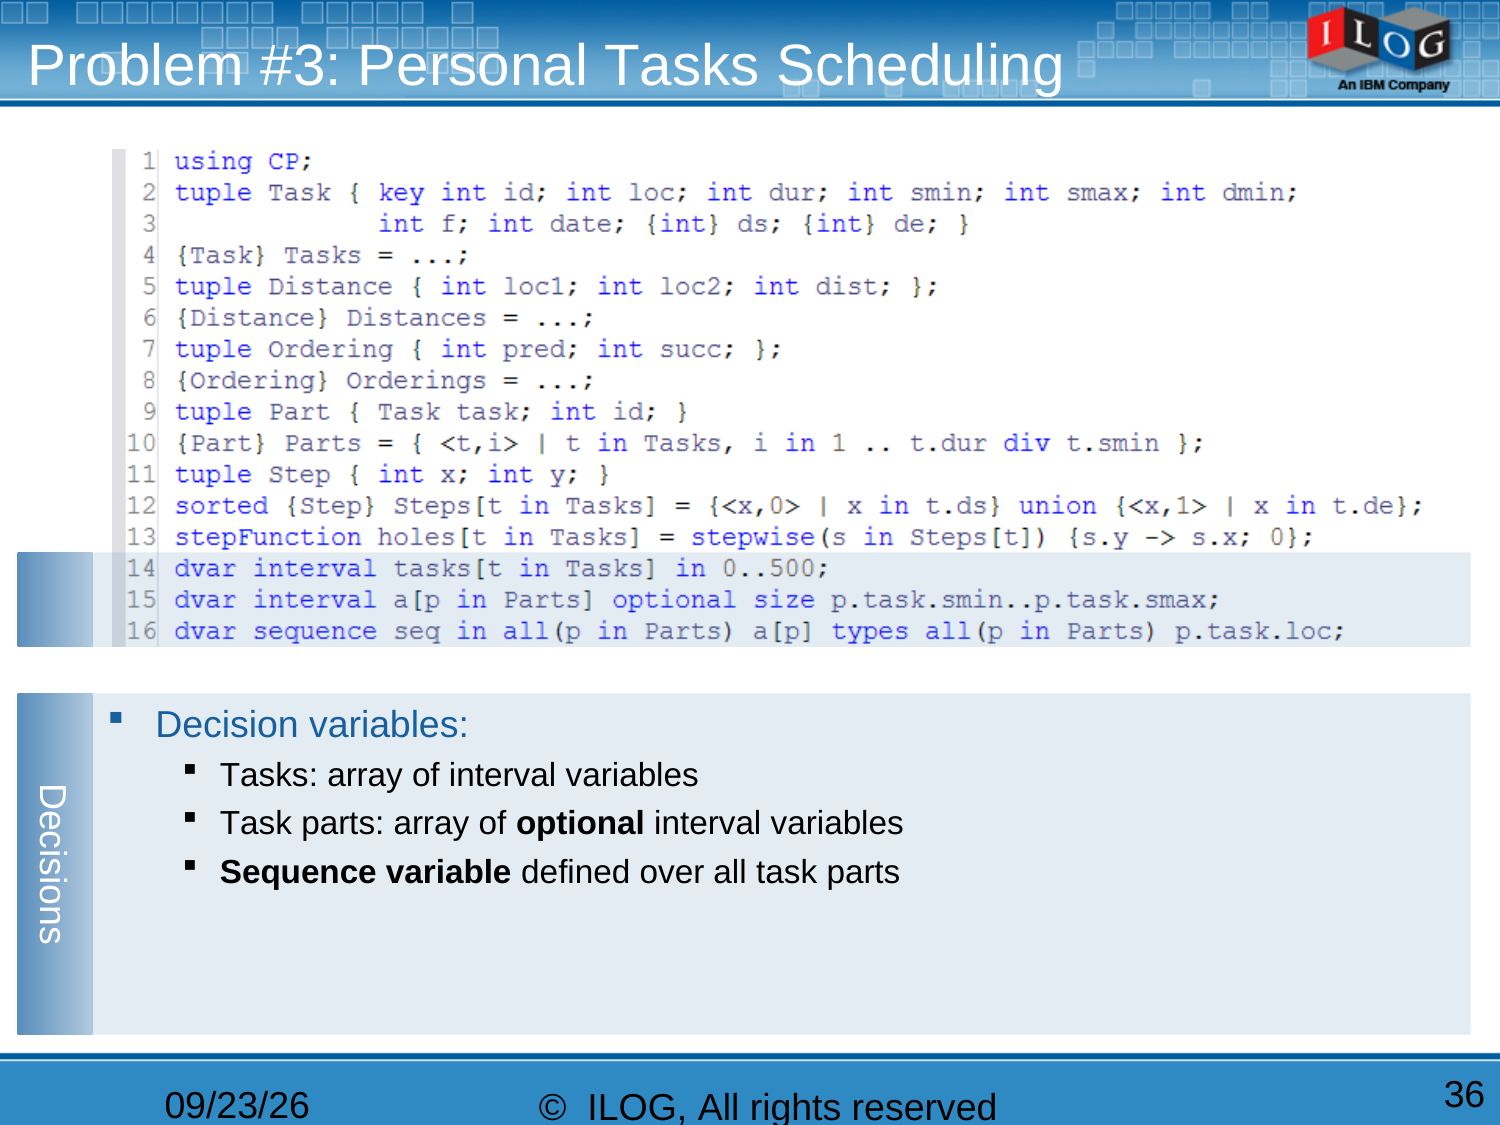

# Problem #3: Personal Tasks Scheduling
Decision variables:
Tasks: array of interval variables
Task parts: array of optional interval variables
Sequence variable defined over all task parts
Decisions
36
© ILOG, All rights reserved